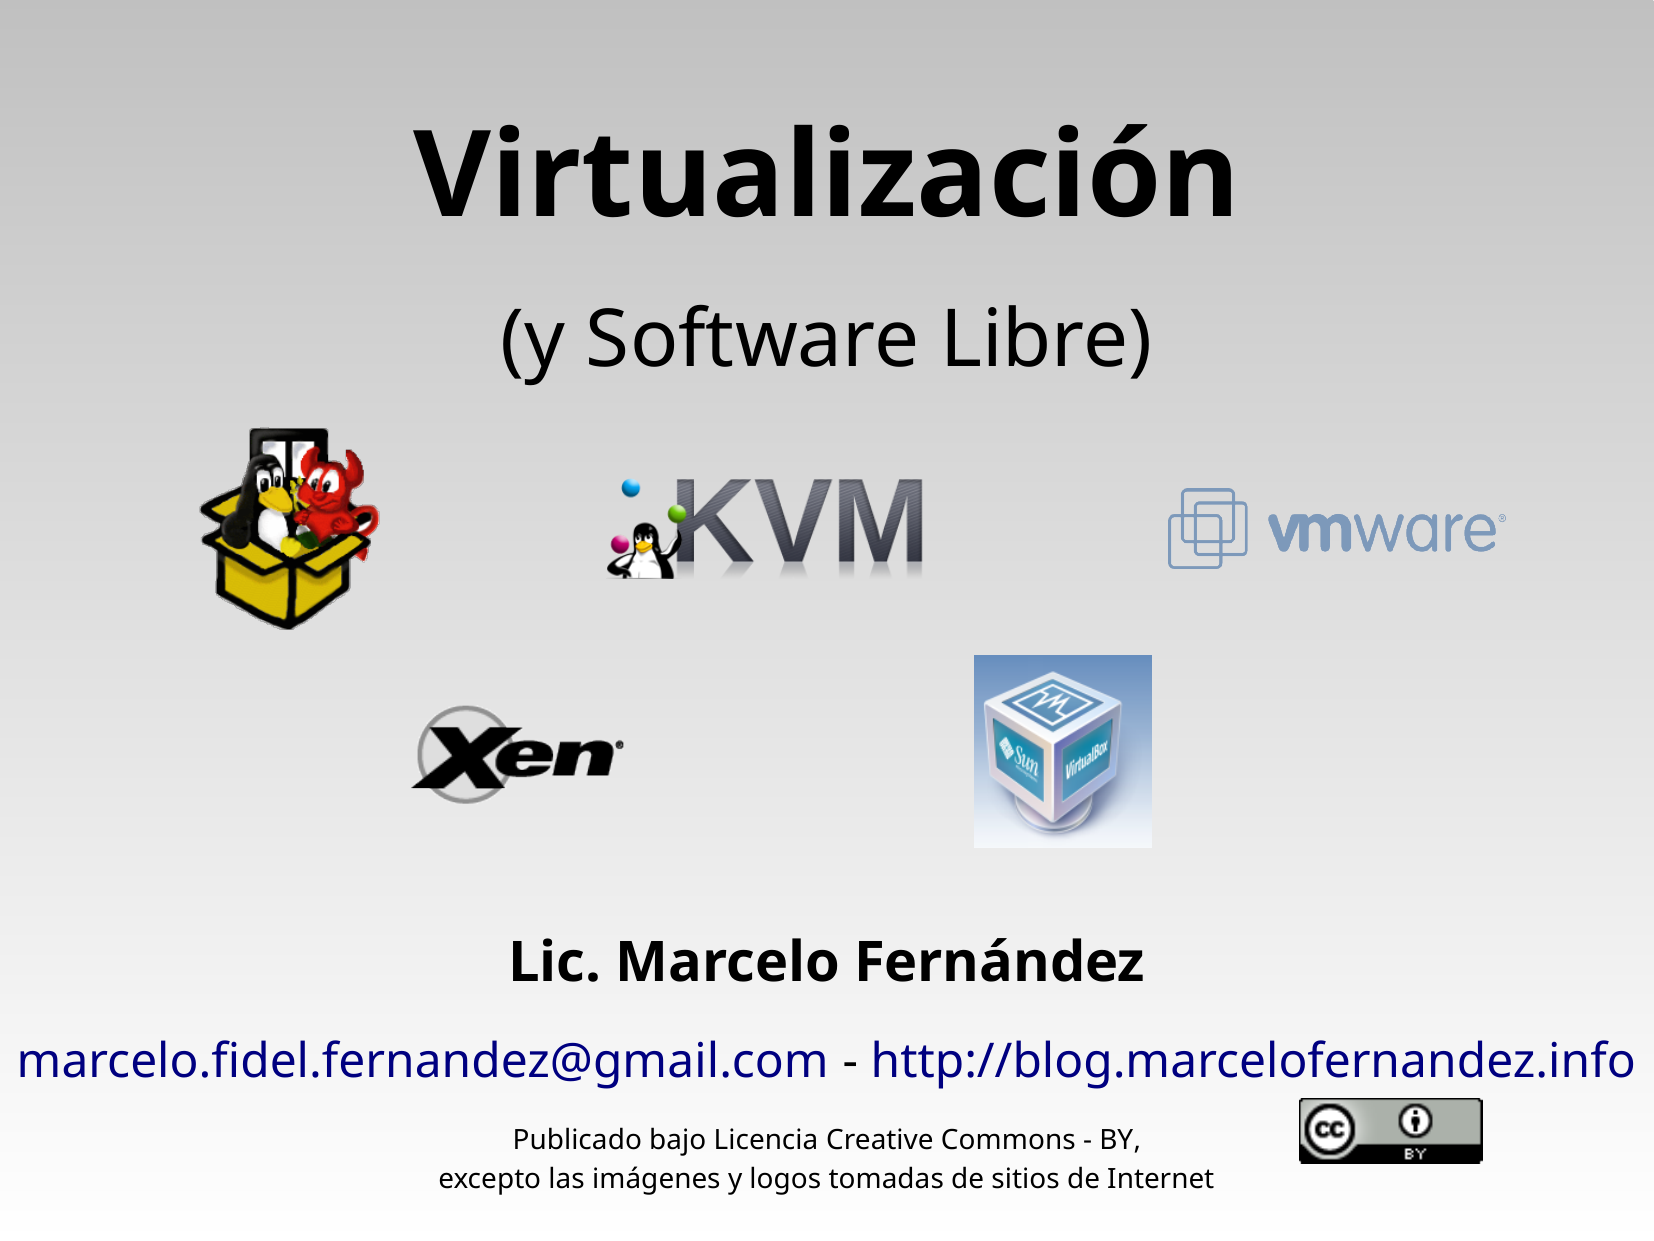

# Virtualización
(y Software Libre)
Lic. Marcelo Fernández
marcelo.fidel.fernandez@gmail.com - http://blog.marcelofernandez.info
Publicado bajo Licencia Creative Commons - BY,
excepto las imágenes y logos tomadas de sitios de Internet